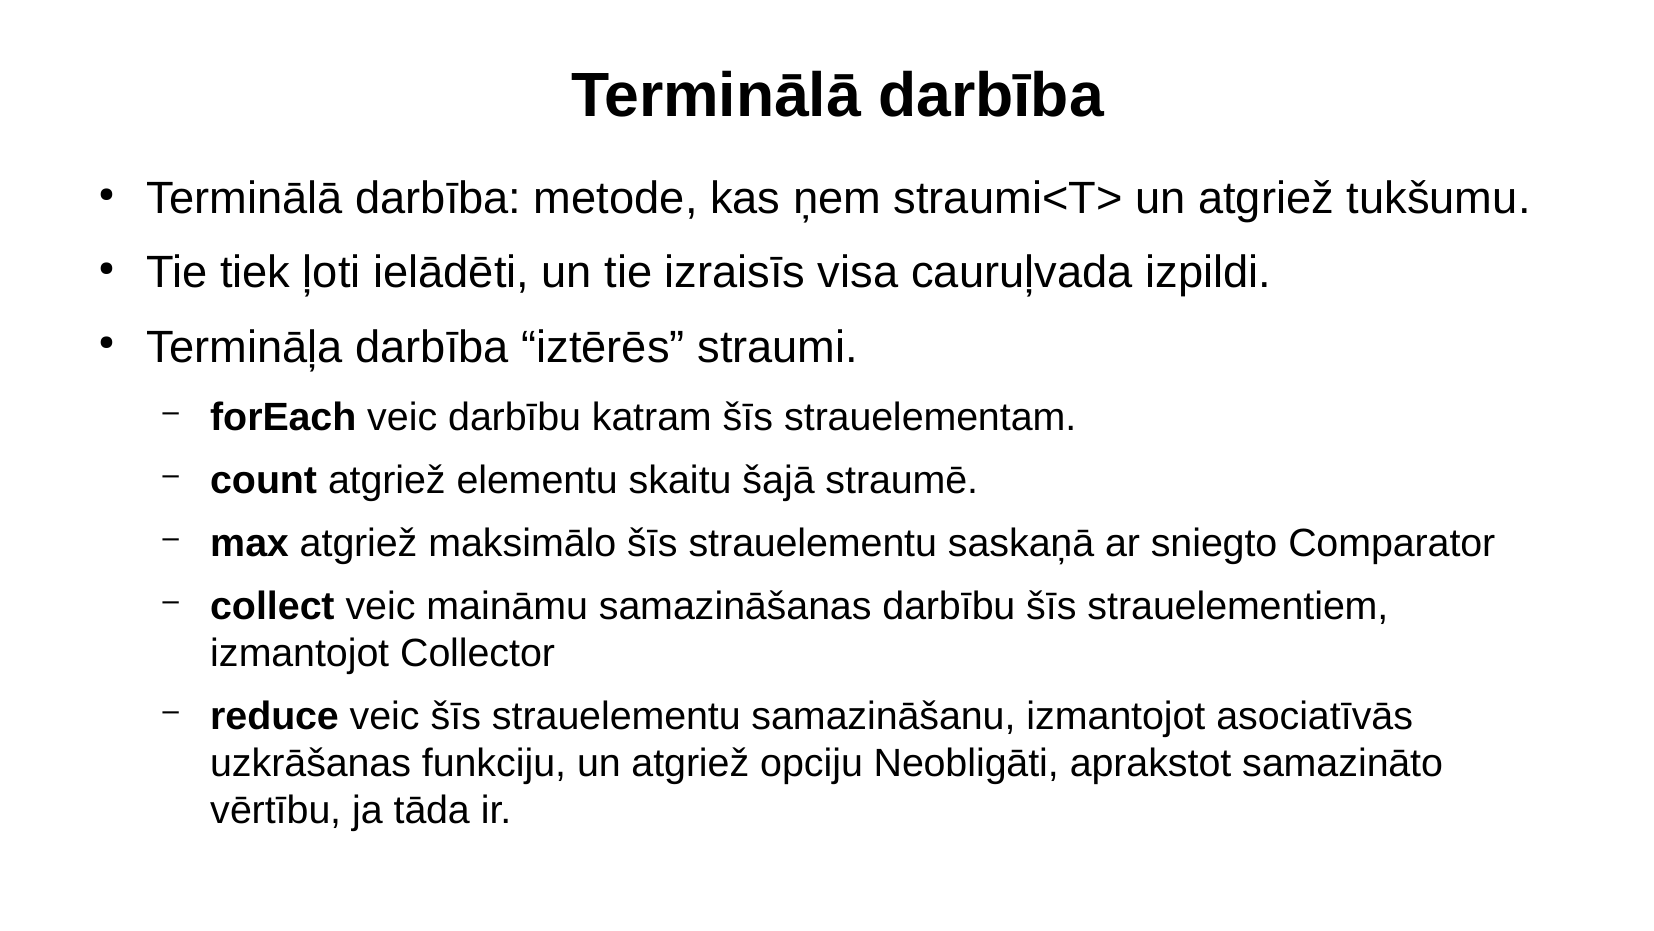

# Terminālā darbība
Terminālā darbība: metode, kas ņem straumi<T> un atgriež tukšumu.
Tie tiek ļoti ielādēti, un tie izraisīs visa cauruļvada izpildi.
Termināļa darbība “iztērēs” straumi.
forEach veic darbību katram šīs strauelementam.
count atgriež elementu skaitu šajā straumē.
max atgriež maksimālo šīs strauelementu saskaņā ar sniegto Comparator
collect veic maināmu samazināšanas darbību šīs strauelementiem, izmantojot Collector
reduce veic šīs strauelementu samazināšanu, izmantojot asociatīvās uzkrāšanas funkciju, un atgriež opciju Neobligāti, aprakstot samazināto vērtību, ja tāda ir.